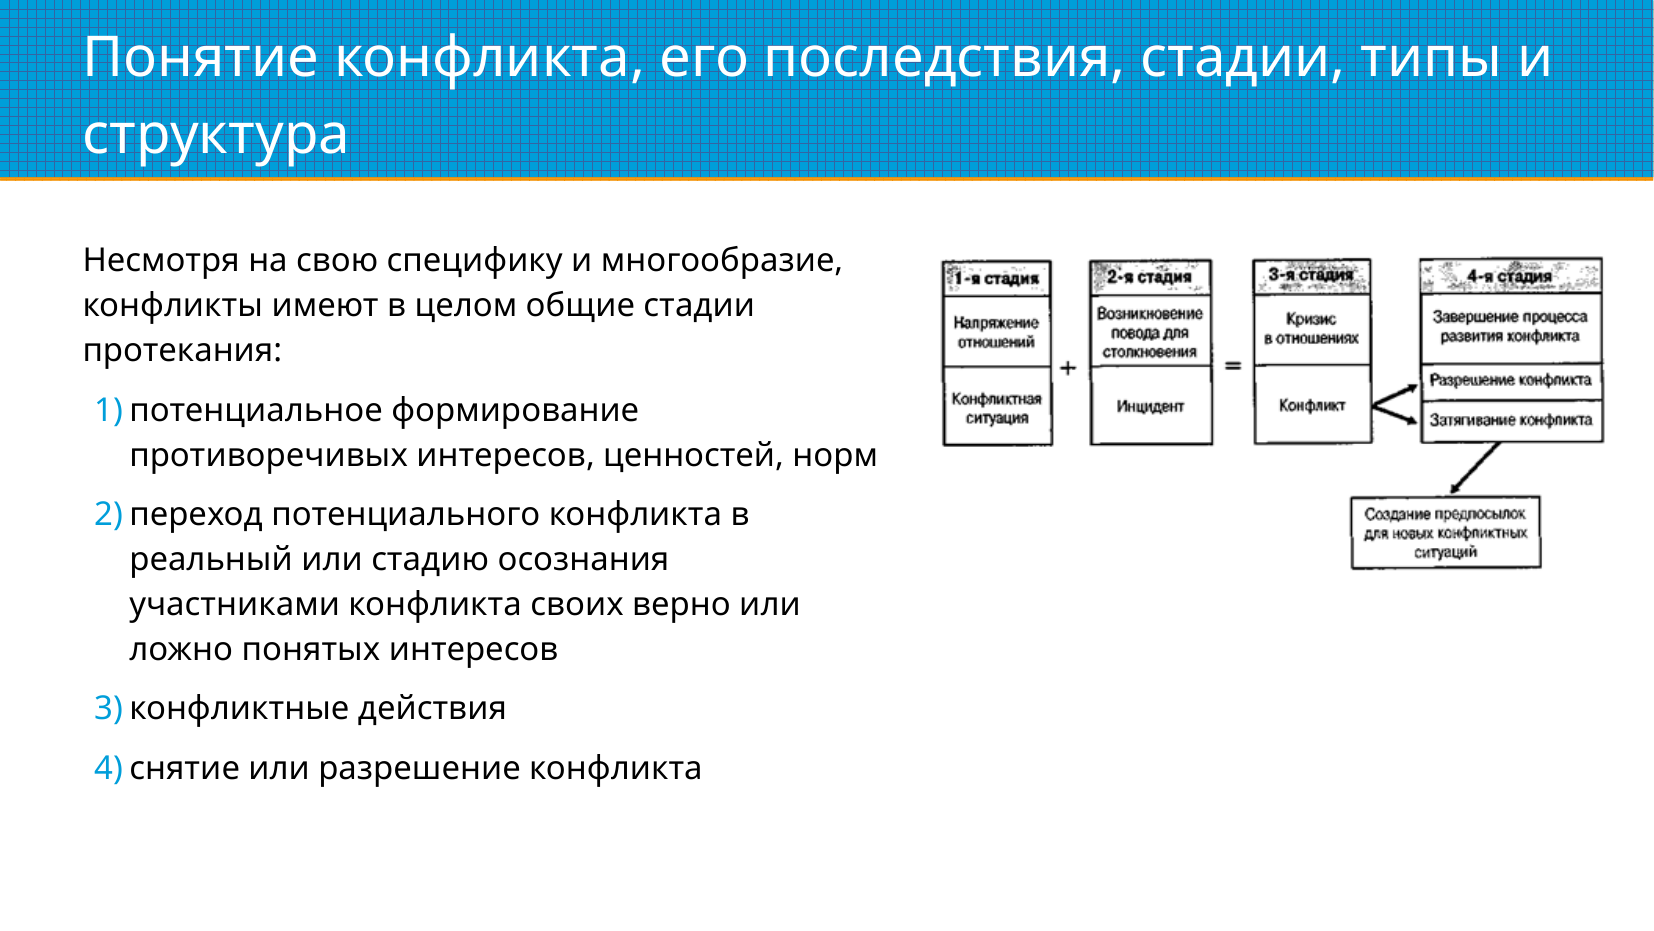

# Понятие конфликта, его последствия, стадии, типы и структура
Несмотря на свою специфику и многообразие, конфликты имеют в целом общие стадии протекания:
потенциальное формирование противоречивых интересов, ценностей, норм
переход потенциального конфликта в реальный или стадию осознания участниками конфликта своих верно или ложно понятых интересов
конфликтные действия
снятие или разрешение конфликта